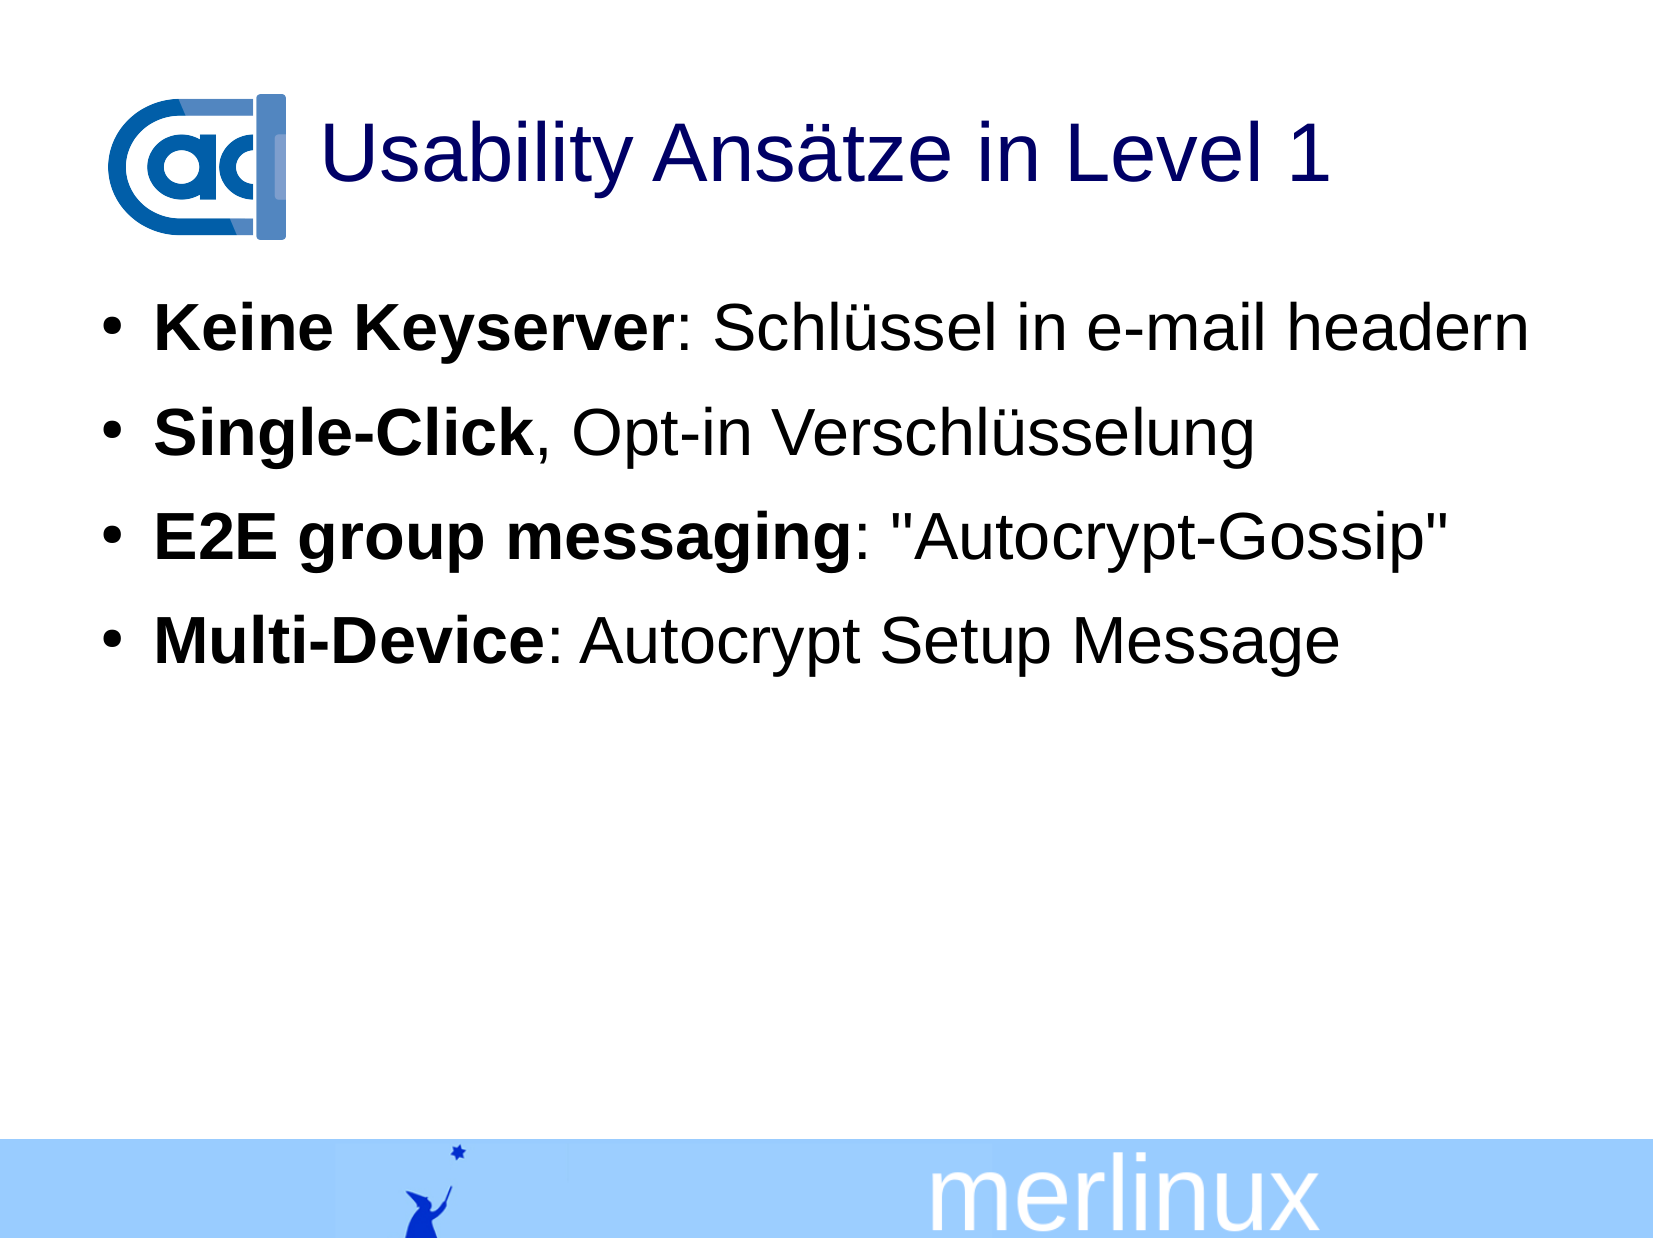

# Usability Ansätze in Level 1
Keine Keyserver: Schlüssel in e-mail headern
Single-Click, Opt-in Verschlüsselung
E2E group messaging: "Autocrypt-Gossip"
Multi-Device: Autocrypt Setup Message